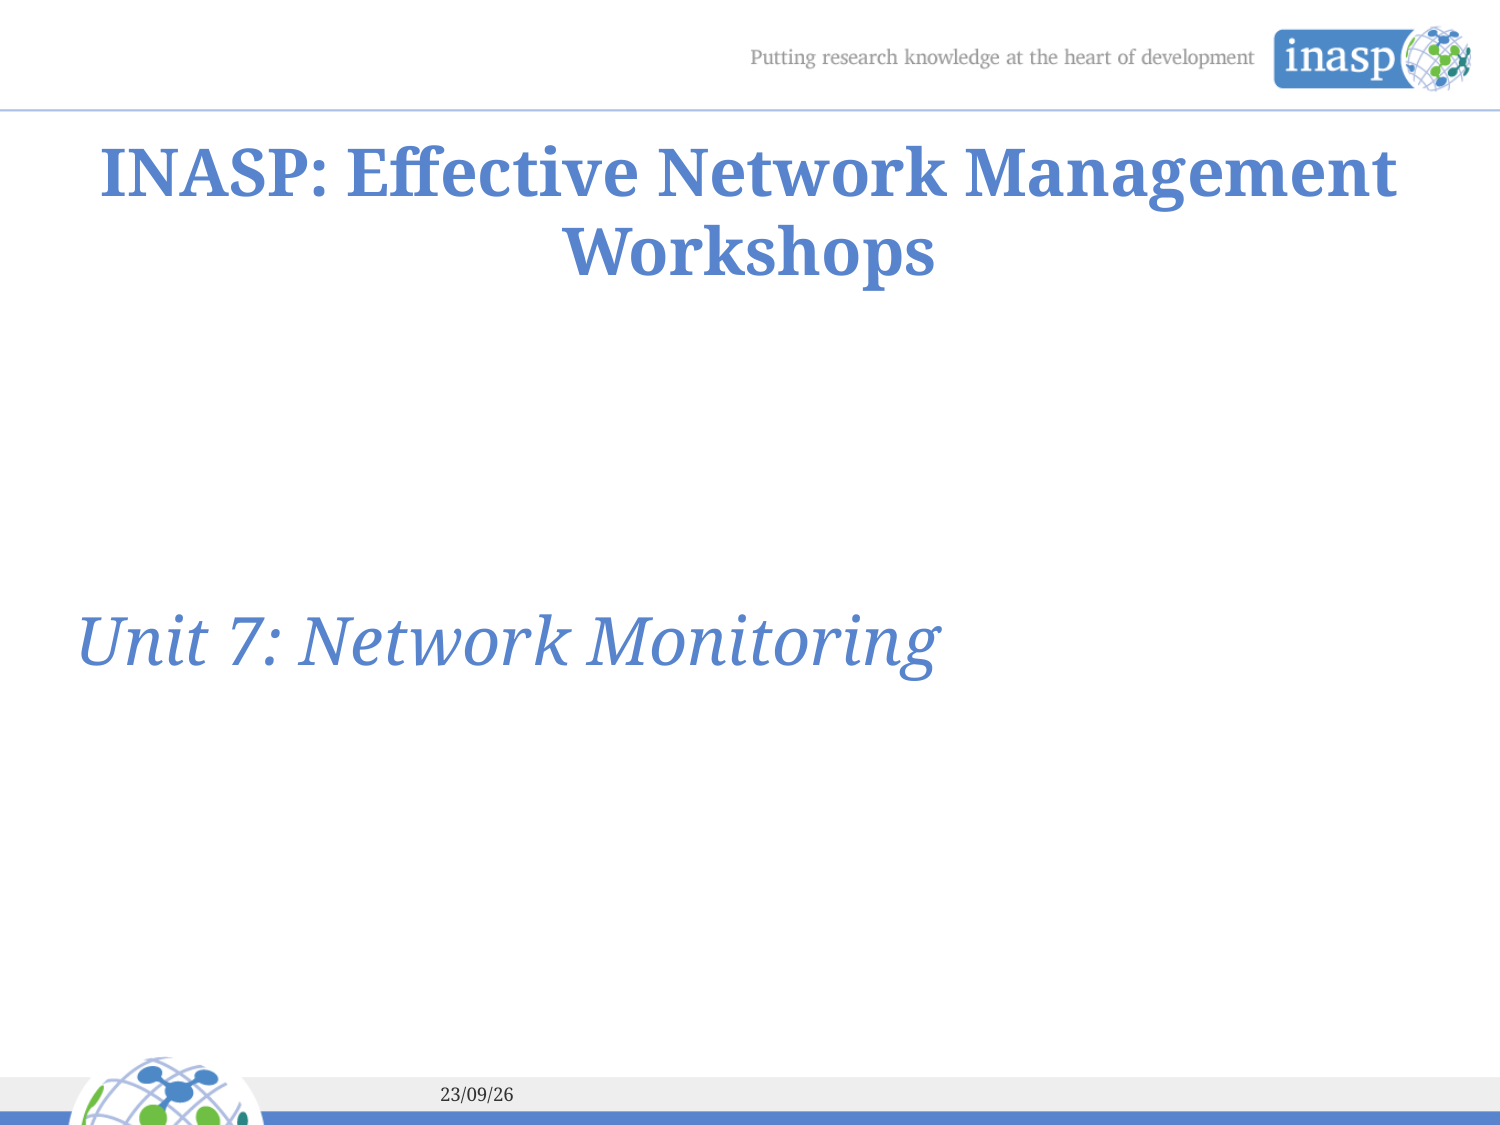

# INASP: Effective Network Management Workshops
Unit 7: Network Monitoring